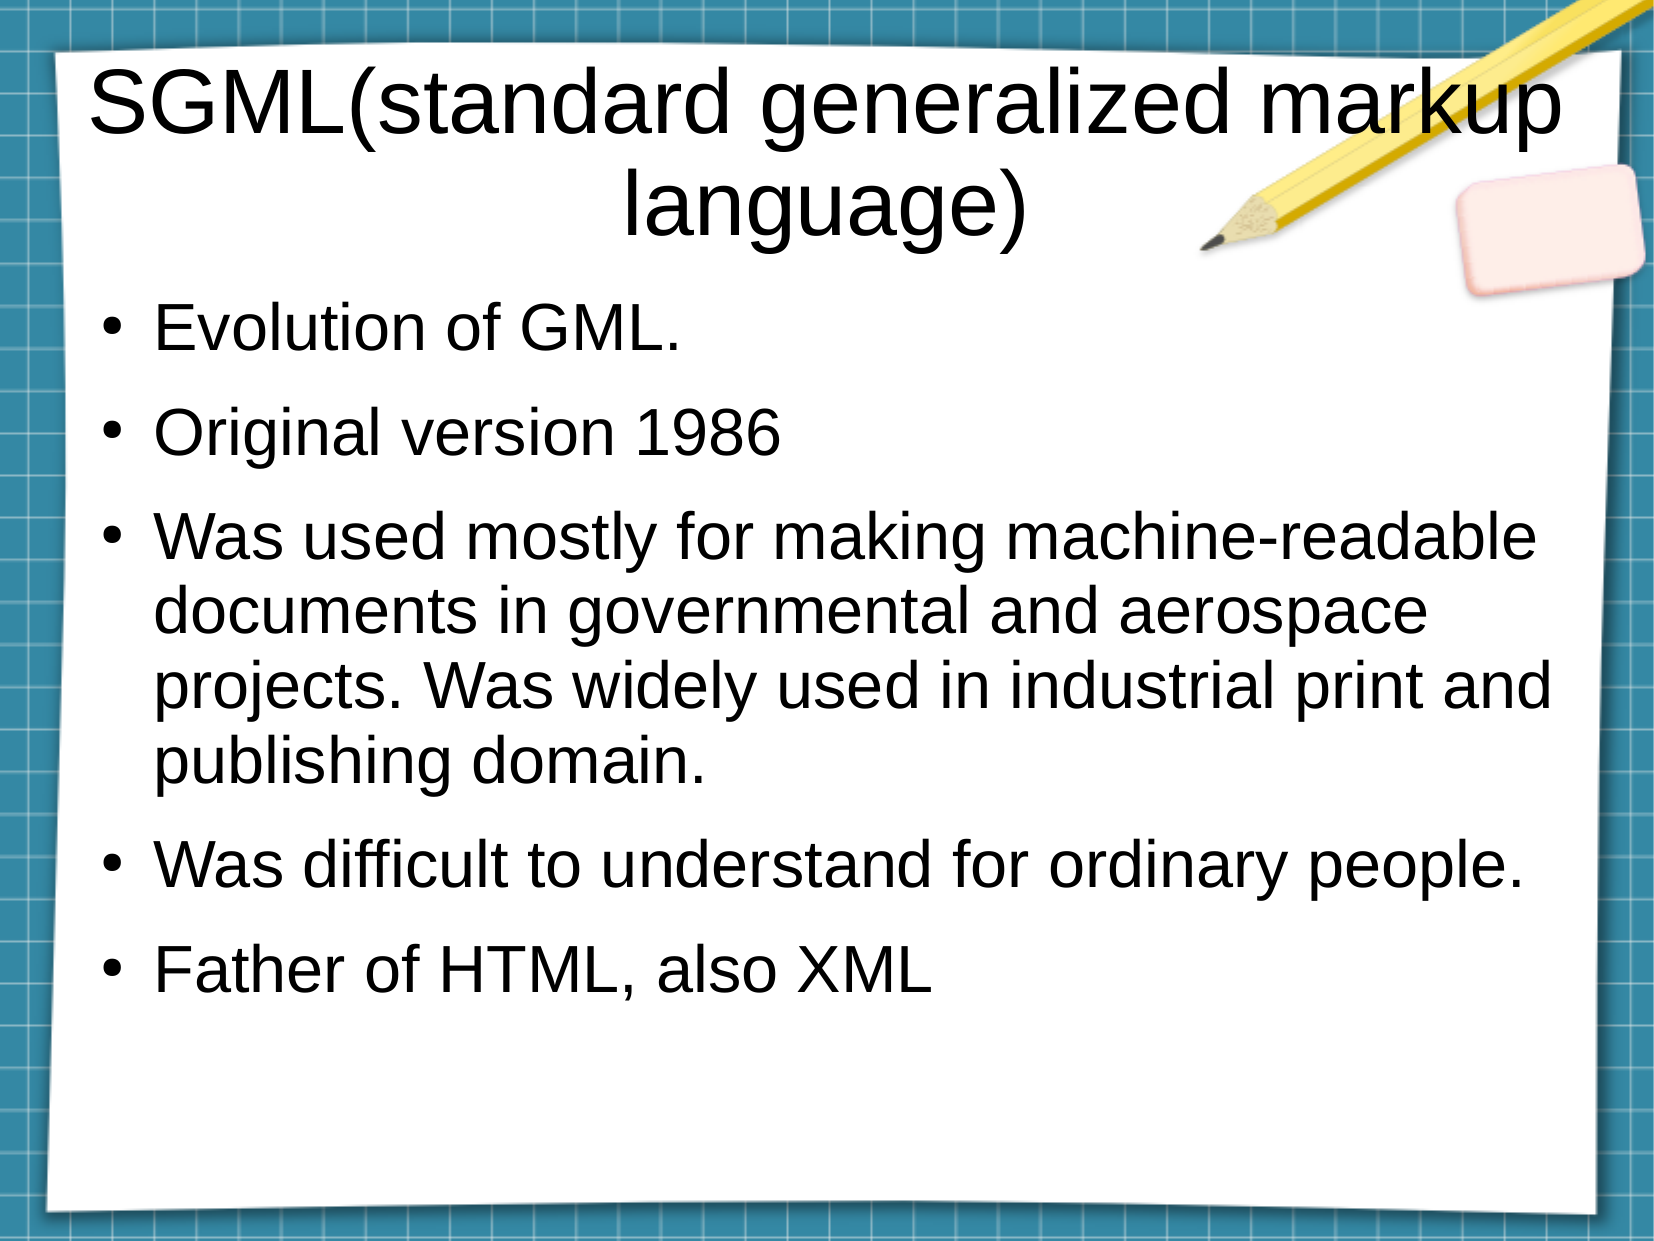

# SGML(standard generalized markup language)
Evolution of GML.
Original version 1986
Was used mostly for making machine-readable documents in governmental and aerospace projects. Was widely used in industrial print and publishing domain.
Was difficult to understand for ordinary people.
Father of HTML, also XML